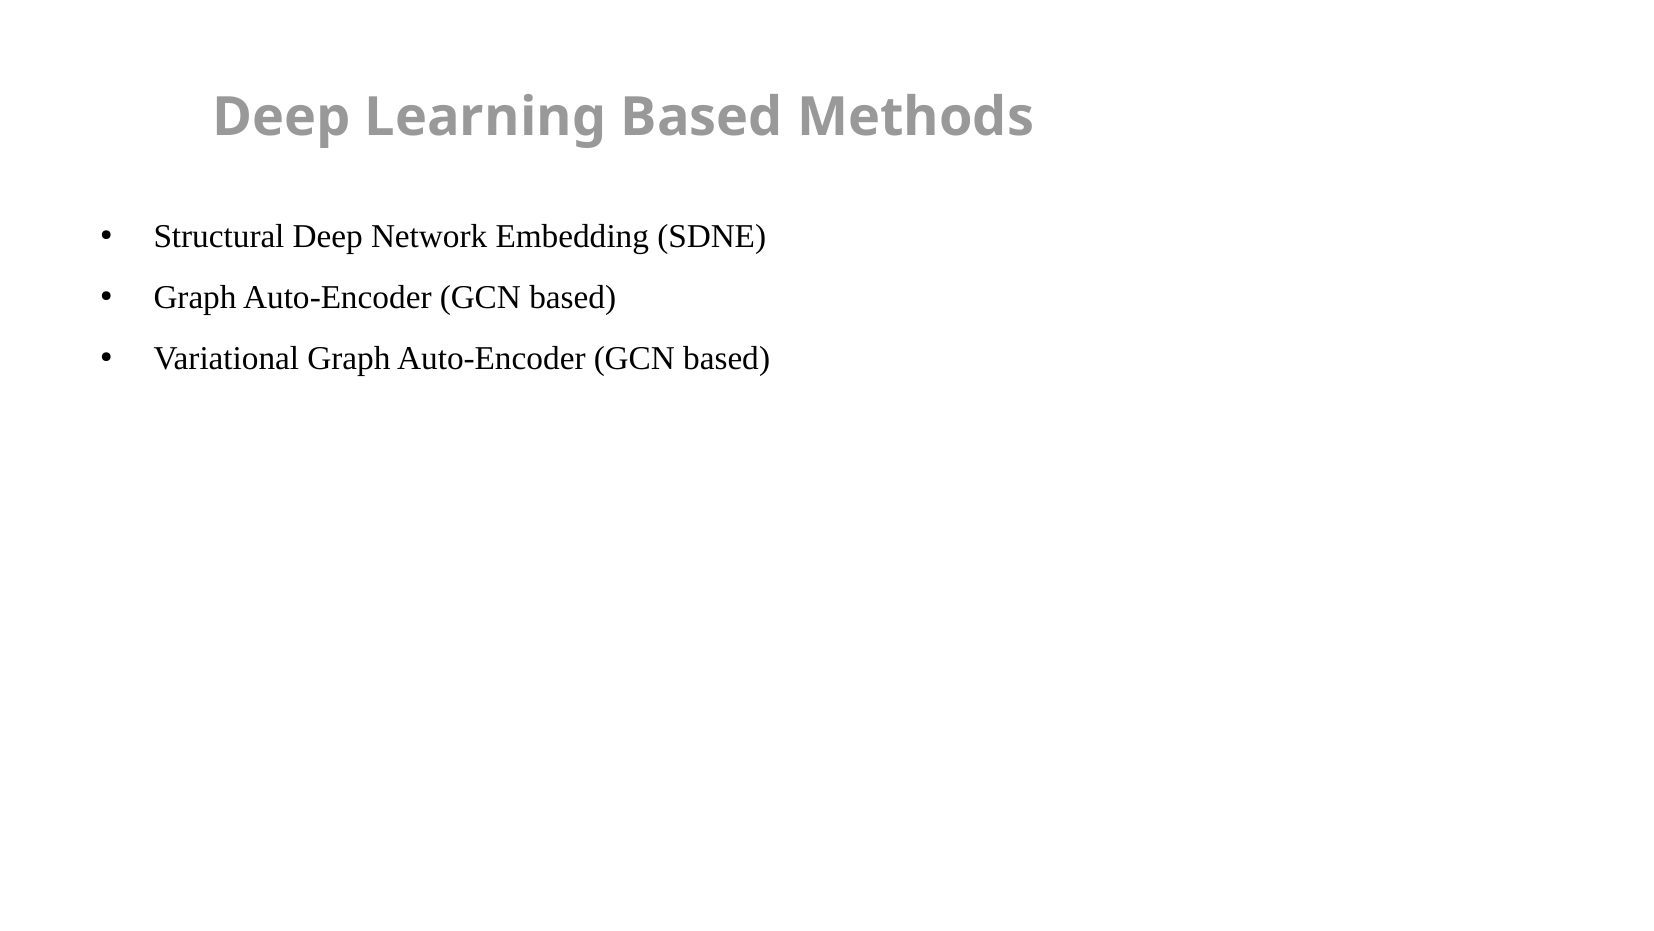

# Deep Learning Based Methods
Structural Deep Network Embedding (SDNE)
Graph Auto-Encoder (GCN based)
Variational Graph Auto-Encoder (GCN based)